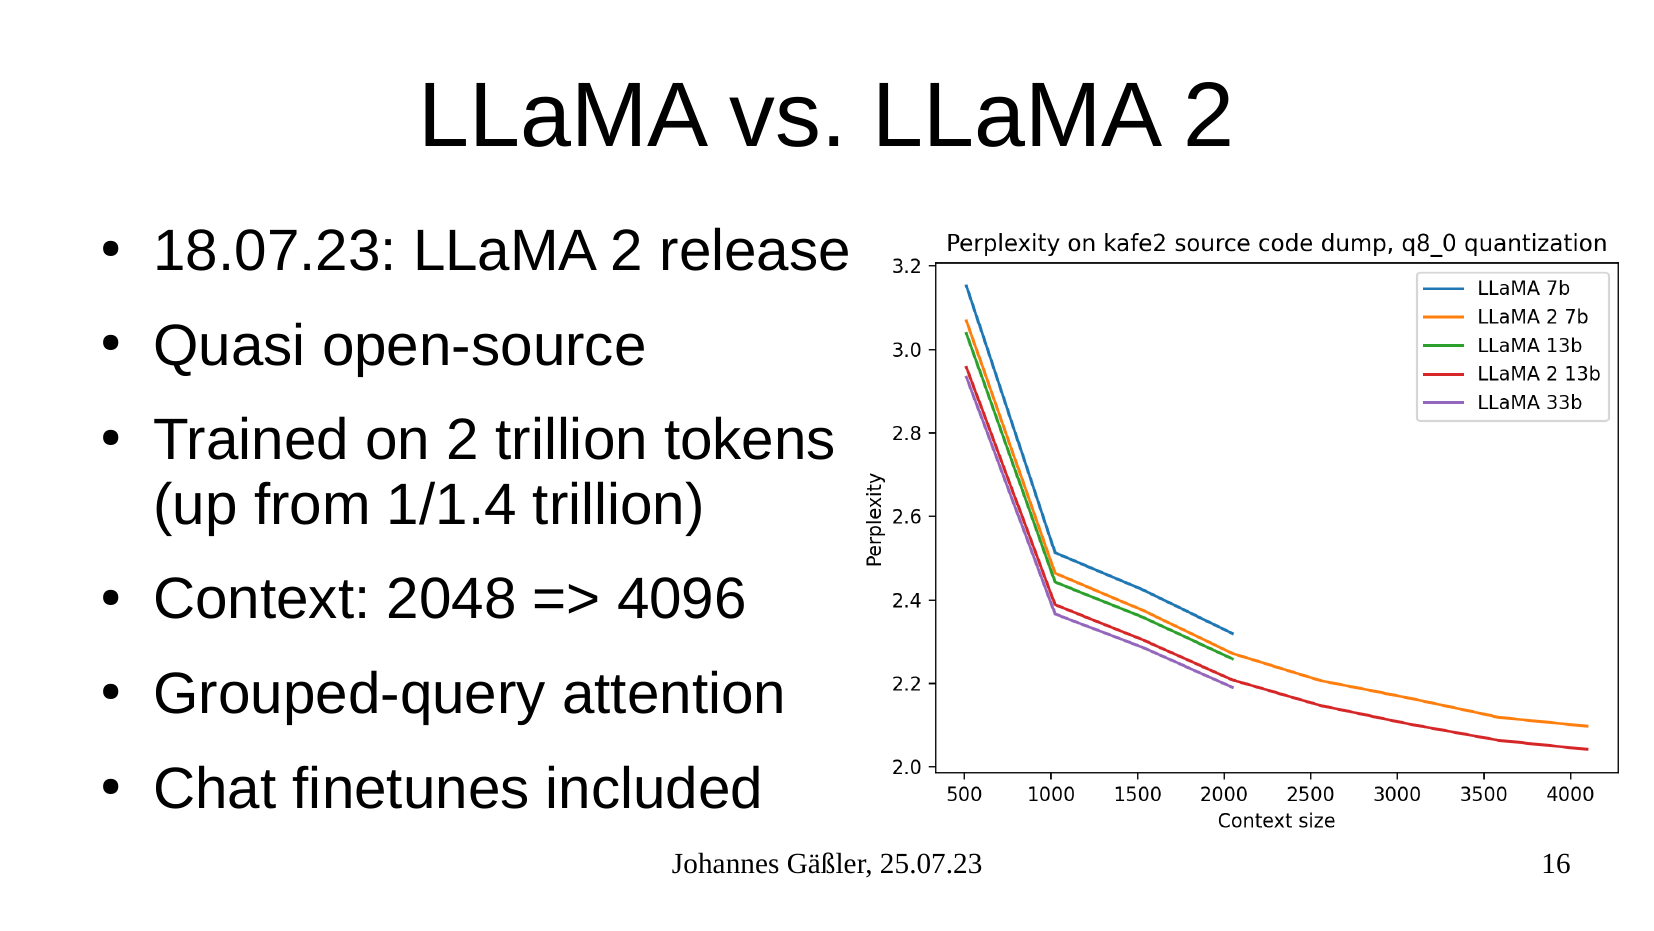

# LLaMA vs. LLaMA 2
18.07.23: LLaMA 2 release
Quasi open-source
Trained on 2 trillion tokens
(up from 1/1.4 trillion)
Context: 2048 => 4096
Grouped-query attention
Chat finetunes included
Johannes Gäßler, 25.07.23
16